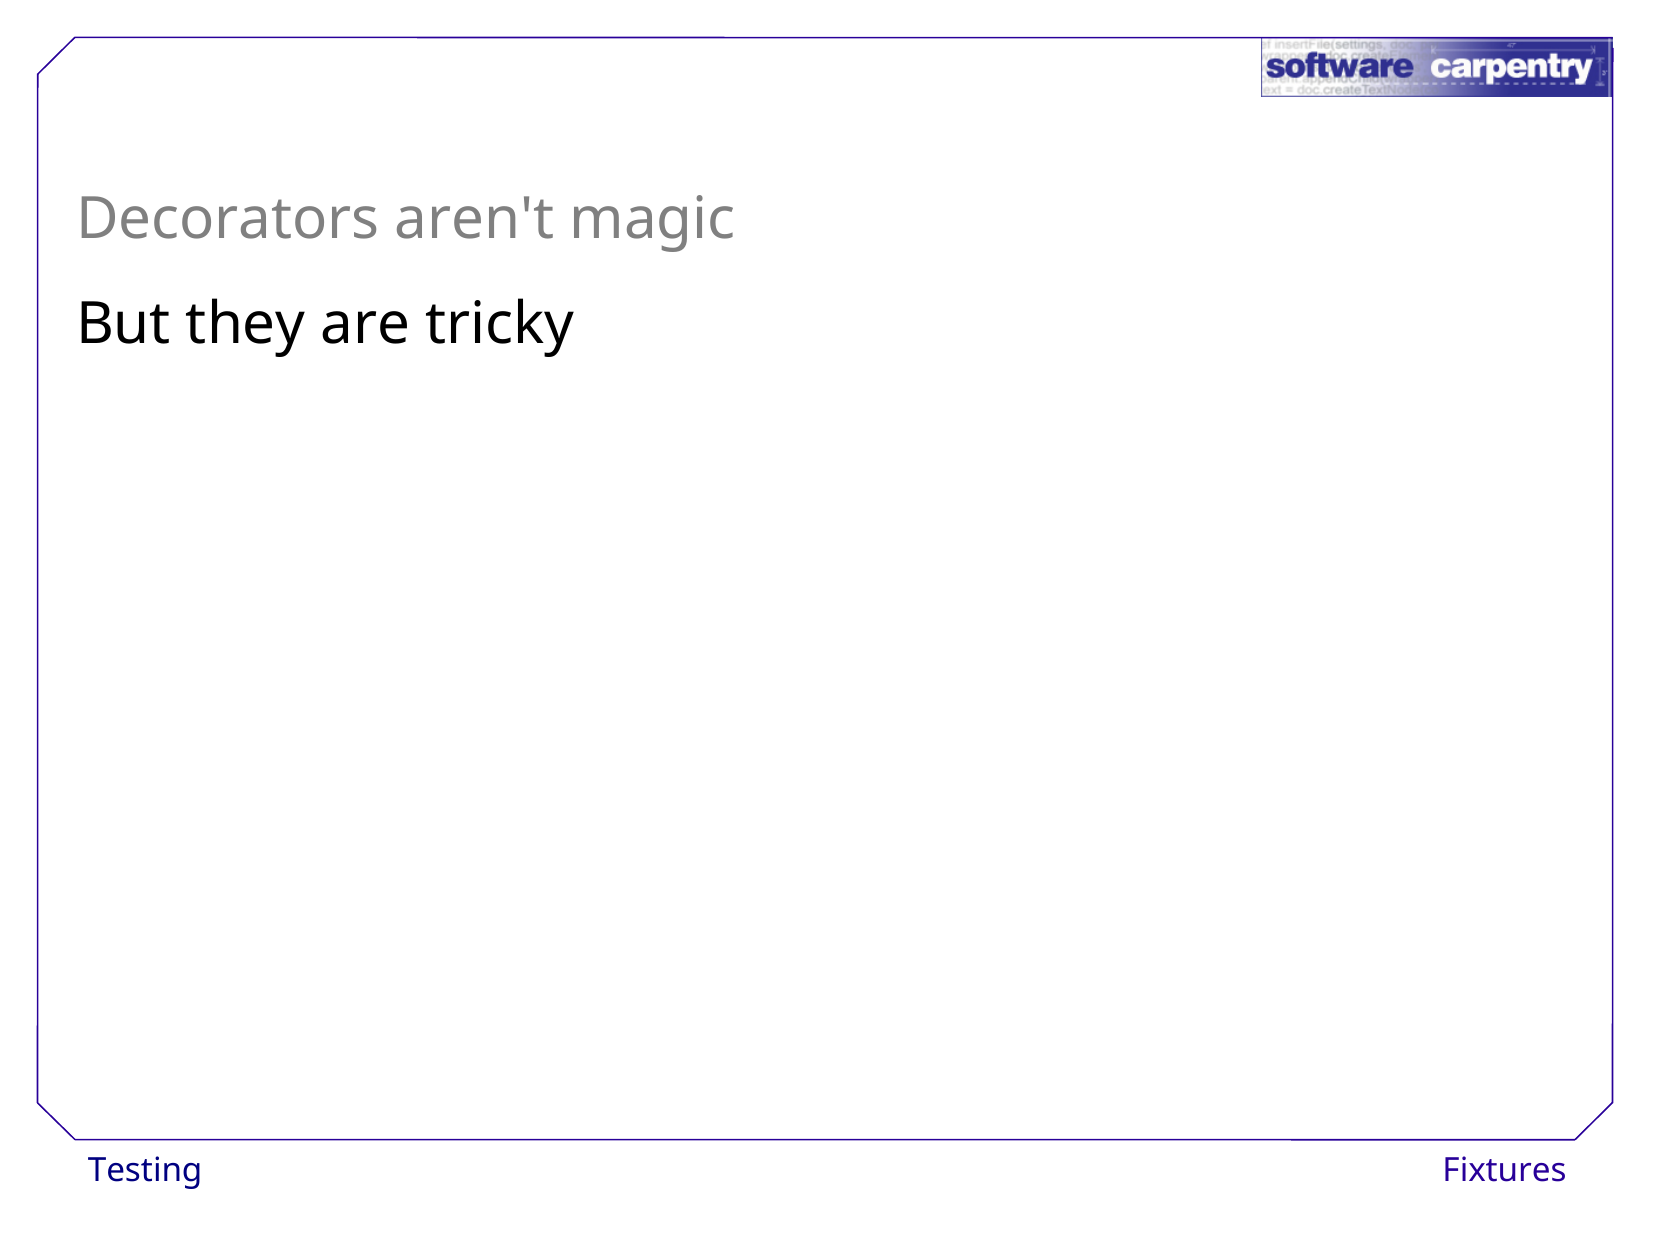

Decorators aren't magic
But they are tricky